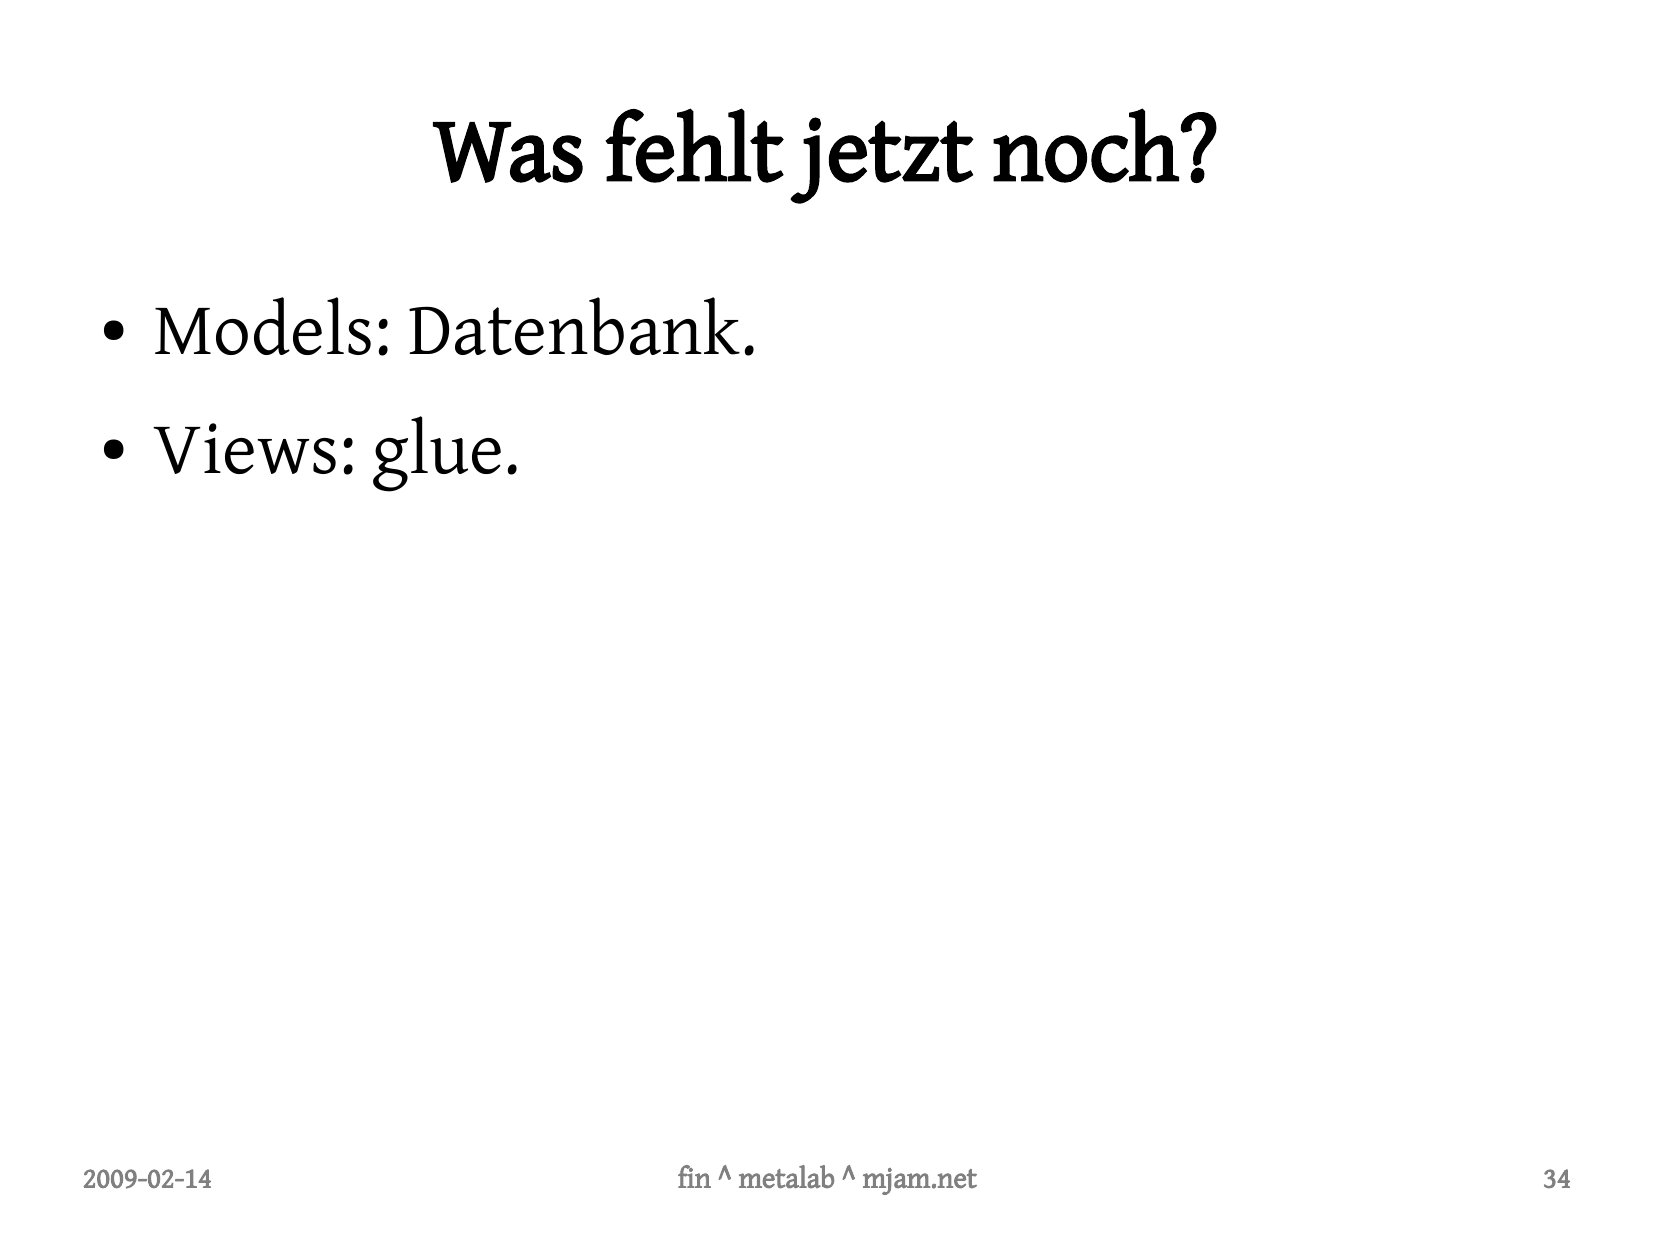

# Was fehlt jetzt noch?
Models: Datenbank.
Views: glue.
2009-02-14
fin ^ metalab ^ mjam.net
34